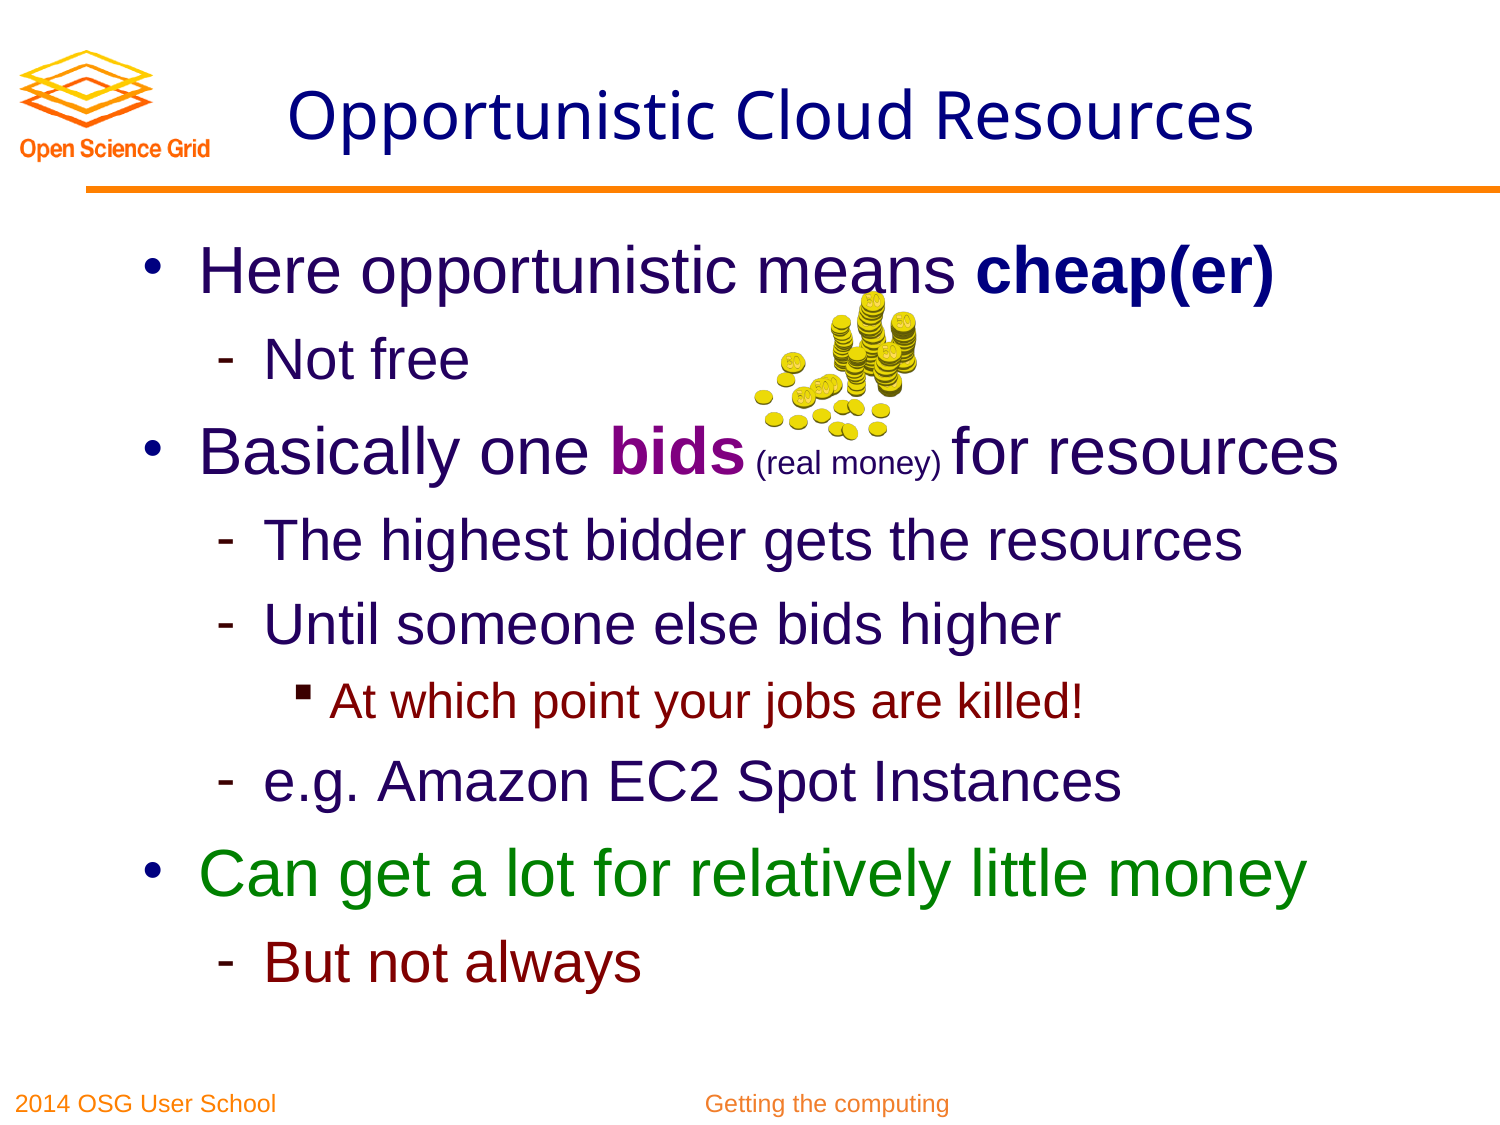

# Opportunistic Cloud Resources
Here opportunistic means cheap(er)
Not free
Basically one bids (real money) for resources
The highest bidder gets the resources
Until someone else bids higher
At which point your jobs are killed!
e.g. Amazon EC2 Spot Instances
Can get a lot for relatively little money
But not always